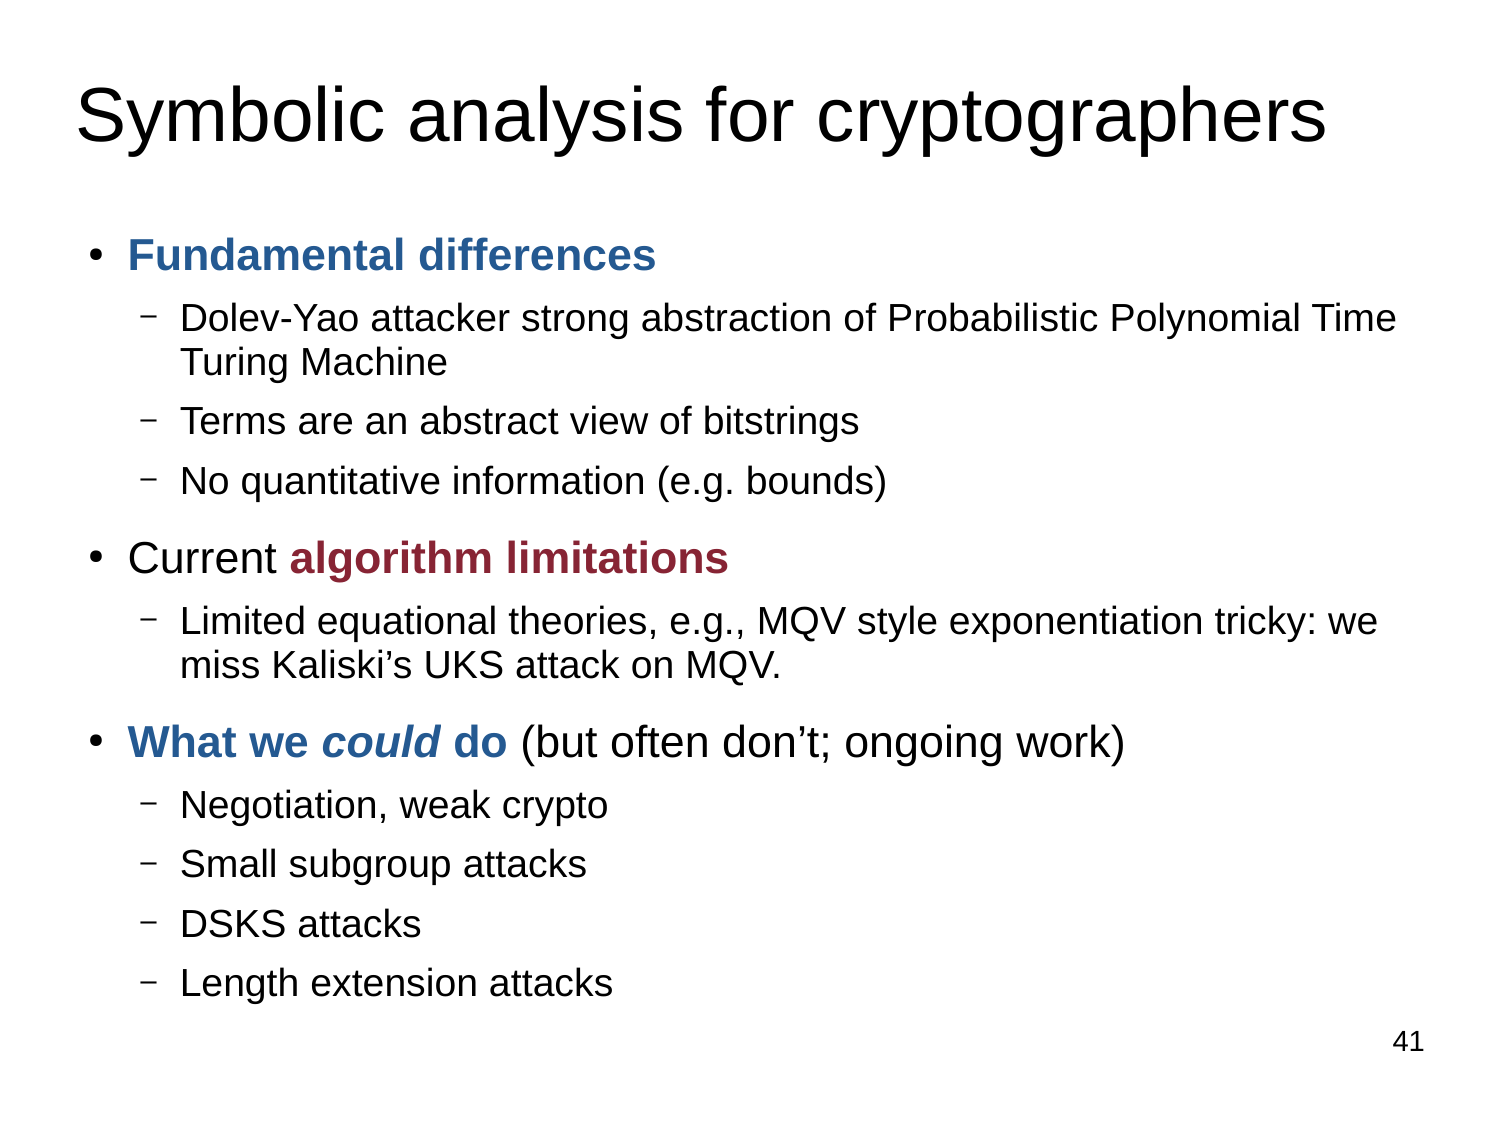

# Symbolic analysis for cryptographers
Fundamental differences
Dolev-Yao attacker strong abstraction of Probabilistic Polynomial Time Turing Machine
Terms are an abstract view of bitstrings
No quantitative information (e.g. bounds)
Current algorithm limitations
Limited equational theories, e.g., MQV style exponentiation tricky: we miss Kaliski’s UKS attack on MQV.
What we could do (but often don’t; ongoing work)
Negotiation, weak crypto
Small subgroup attacks
DSKS attacks
Length extension attacks
41